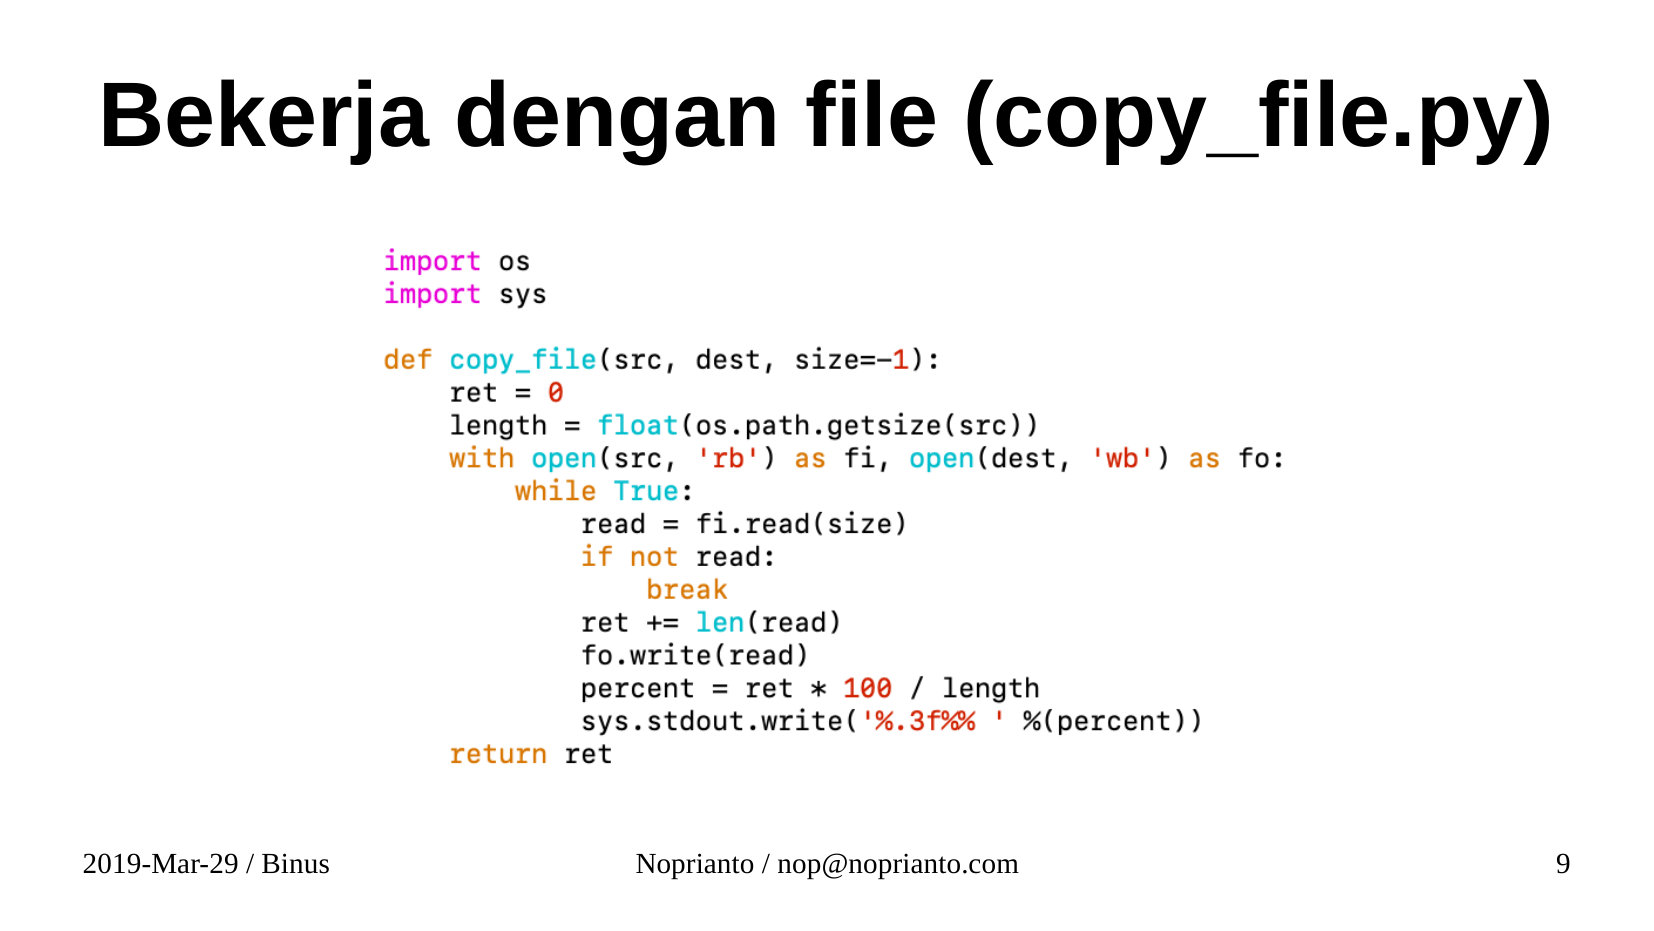

# Bekerja dengan file (copy_file.py)
2019-Mar-29 / Binus
Noprianto / nop@noprianto.com
9